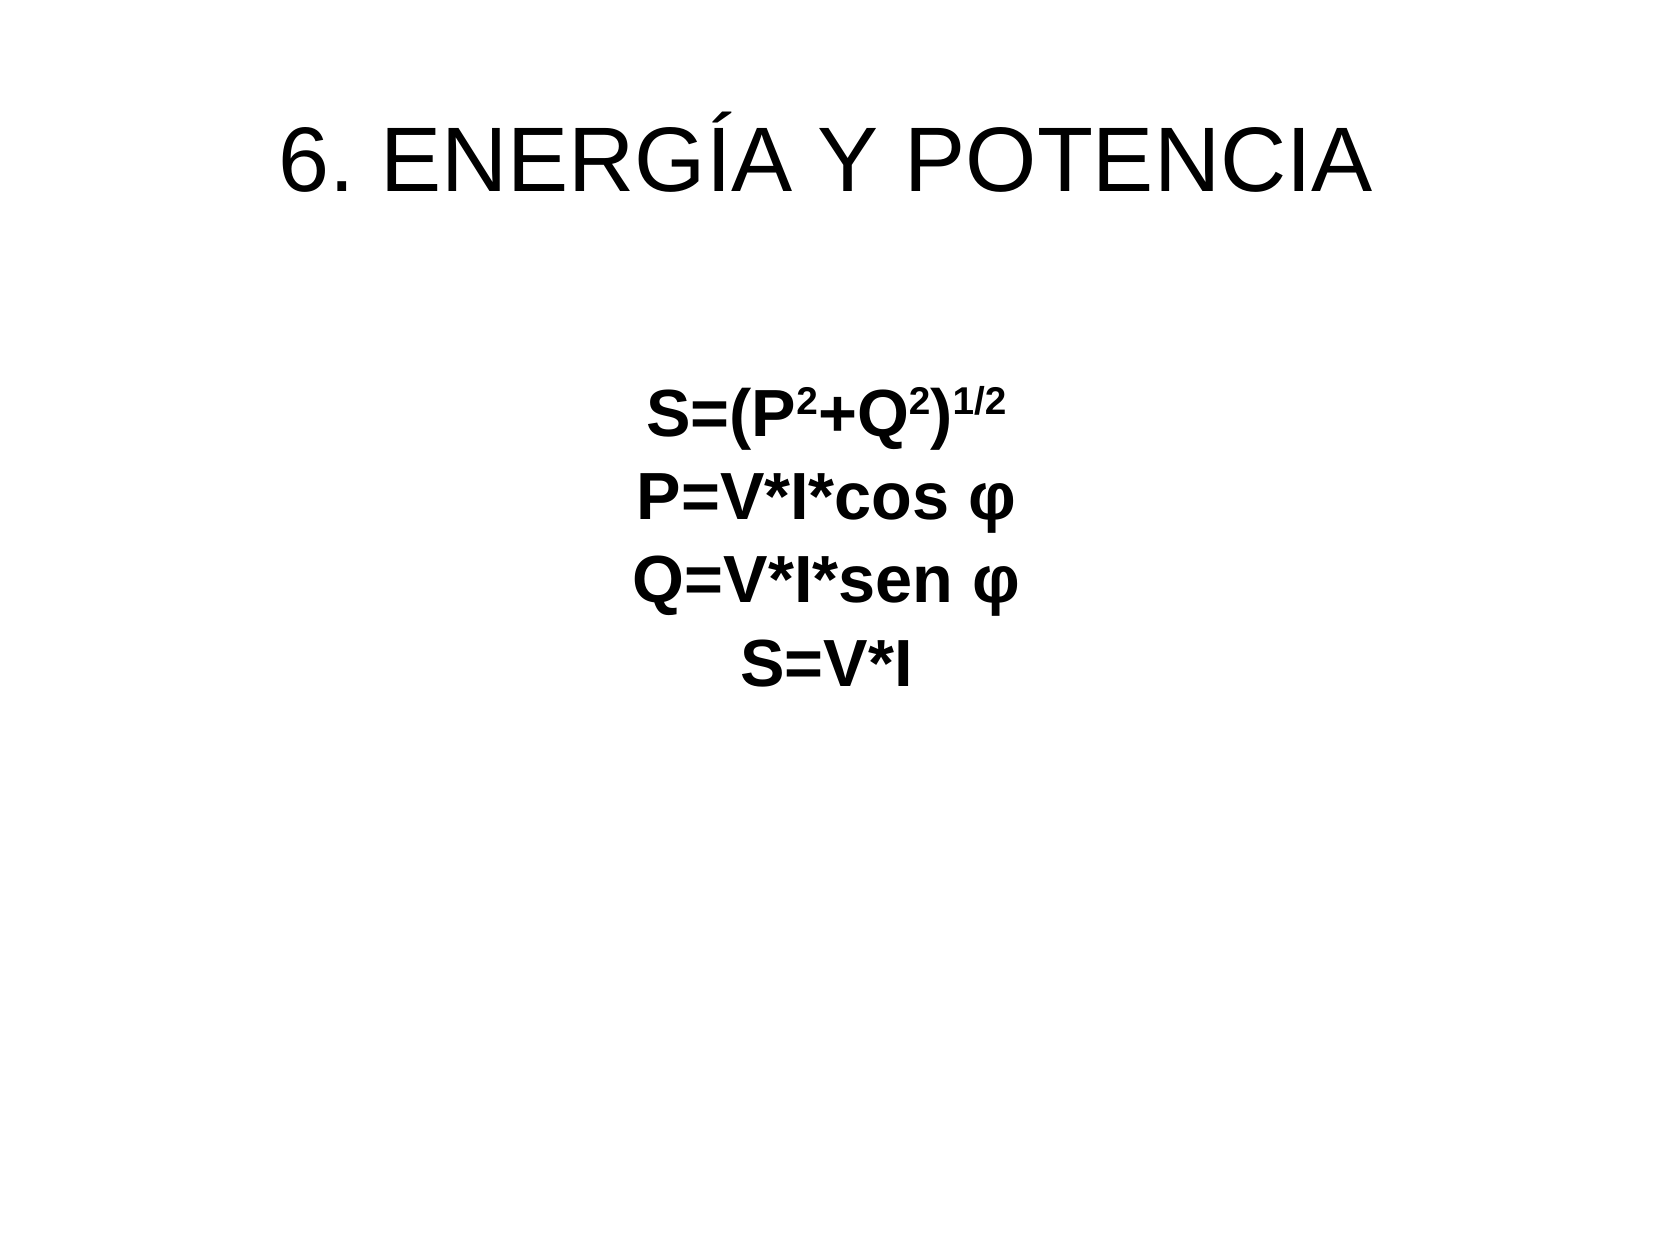

# 6. ENERGÍA Y POTENCIA
S=(P2+Q2)1/2
P=V*I*cos φ
Q=V*I*sen φ
S=V*I